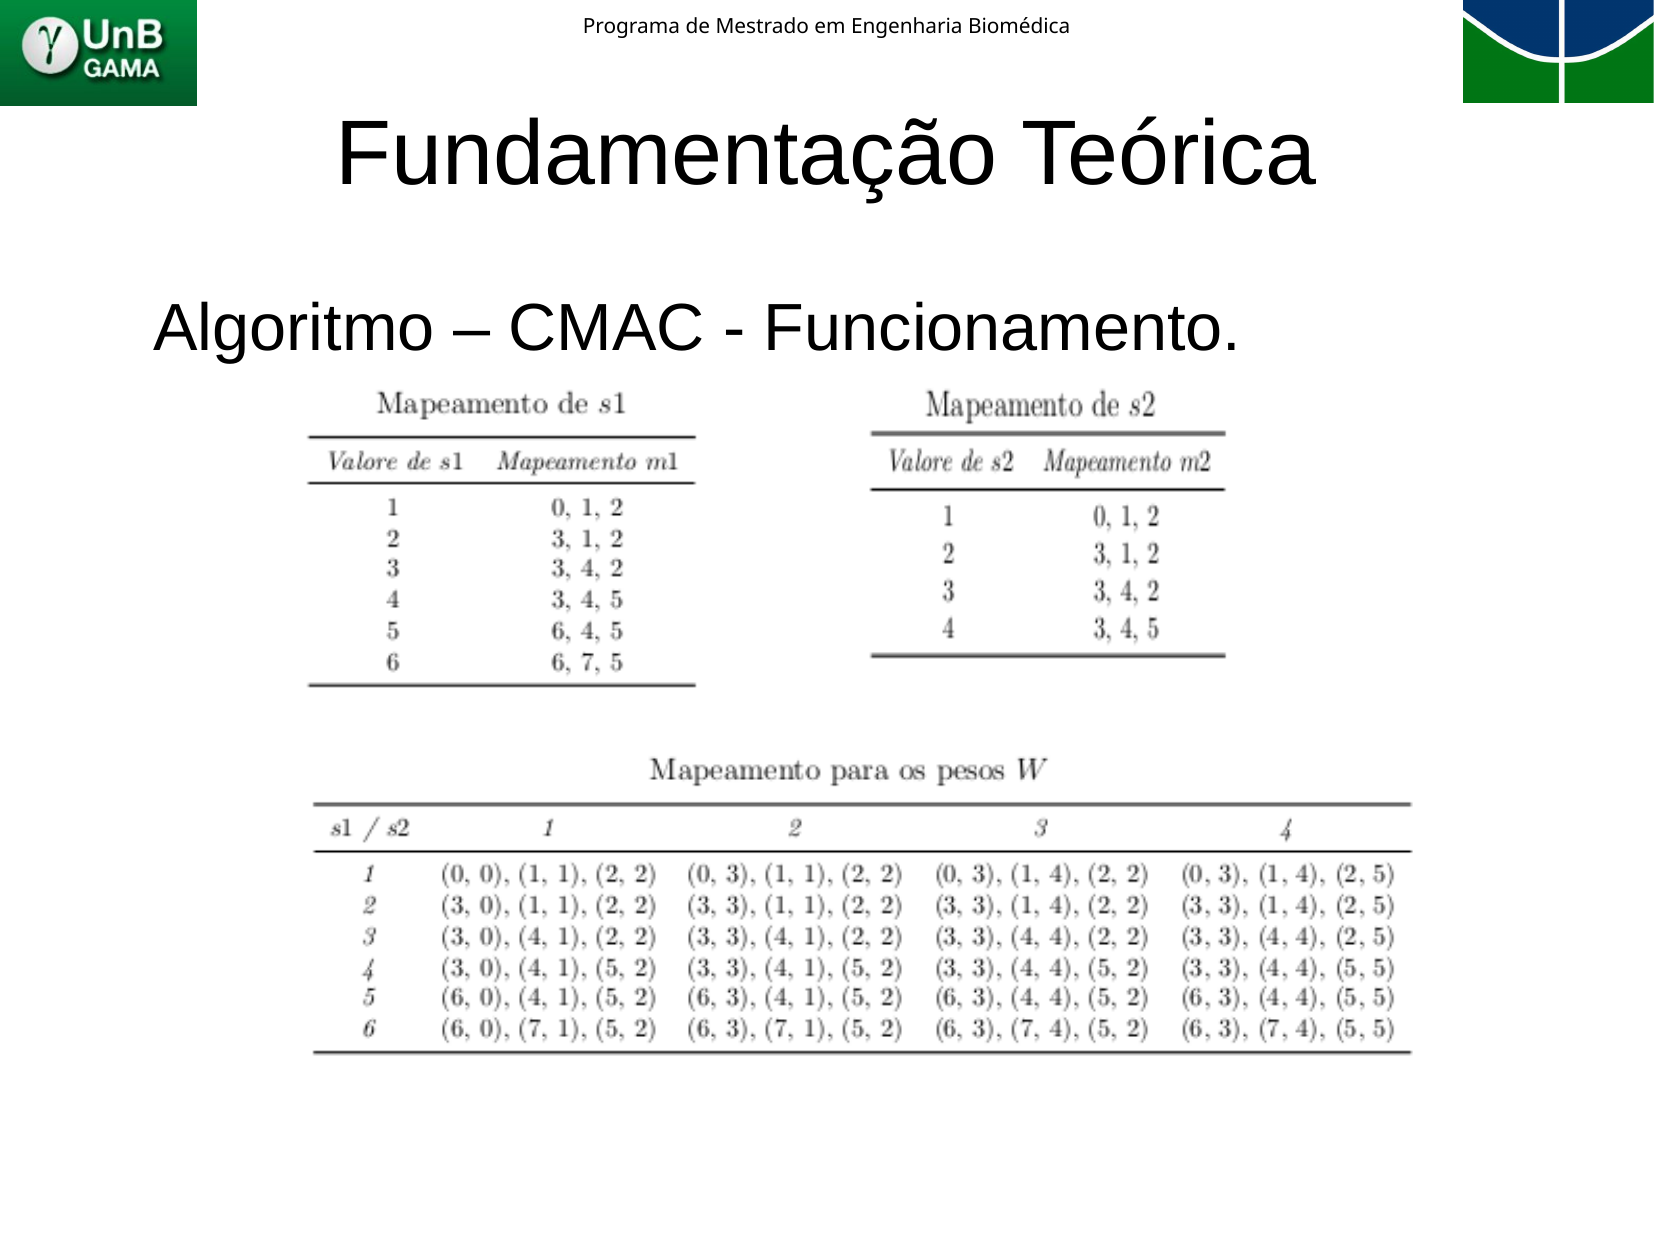

# Fundamentação Teórica
Algoritmo – CMAC - Funcionamento.